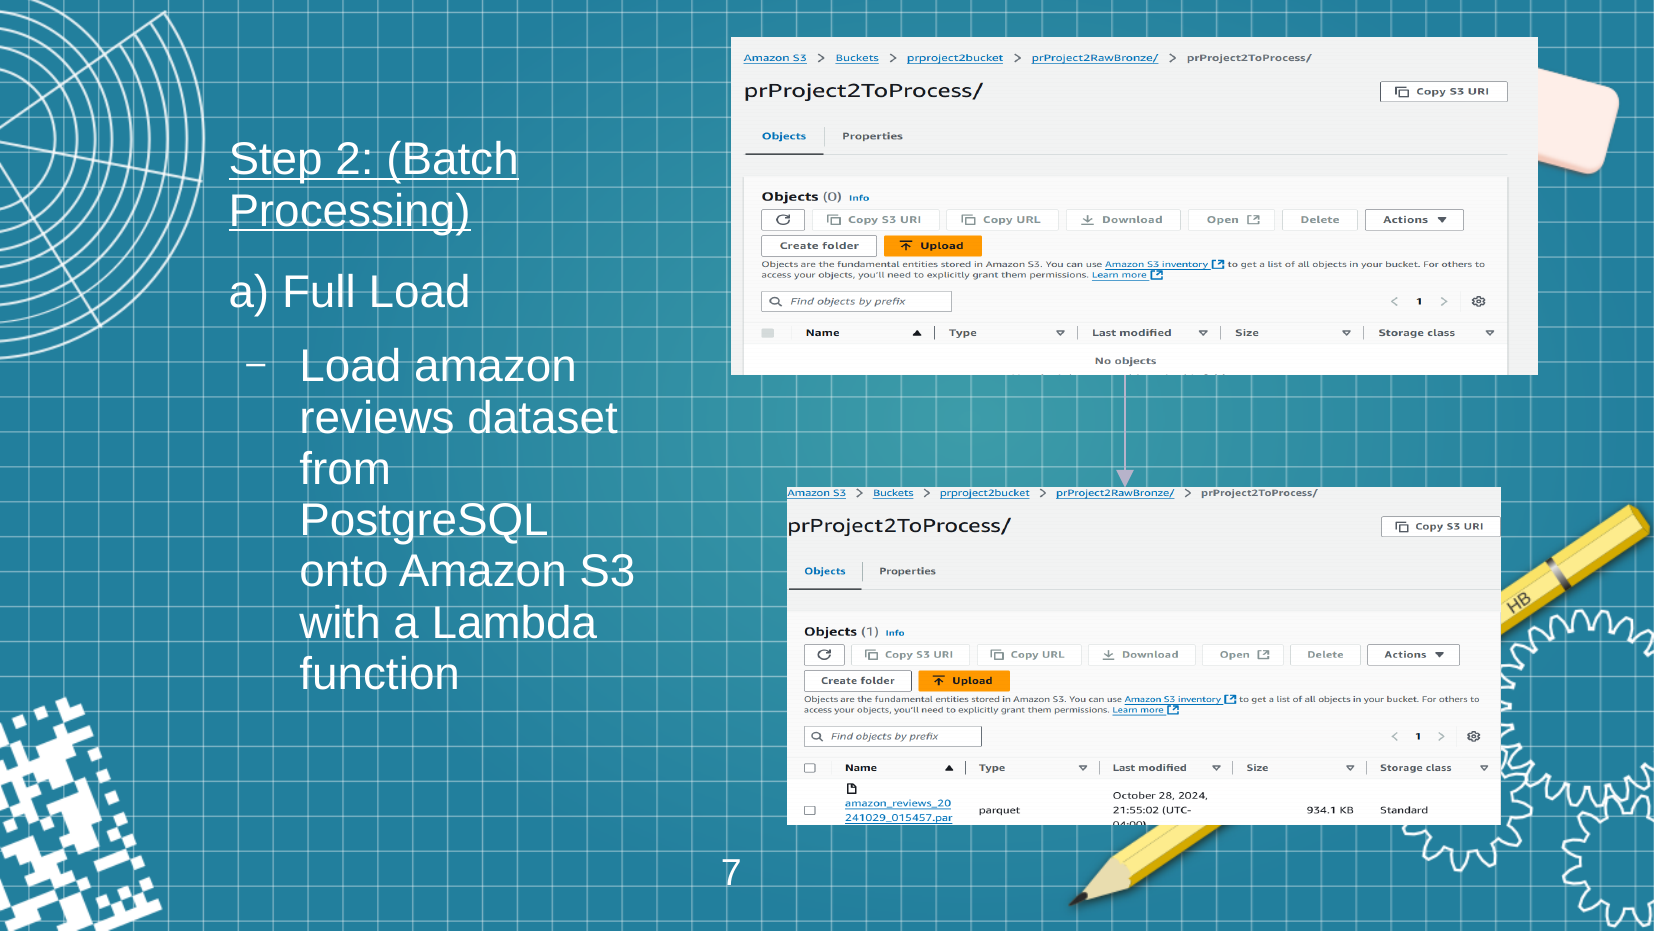

# Step 2: (Batch Processing)
a) Full Load
Load amazon reviews dataset from PostgreSQL onto Amazon S3 with a Lambda function